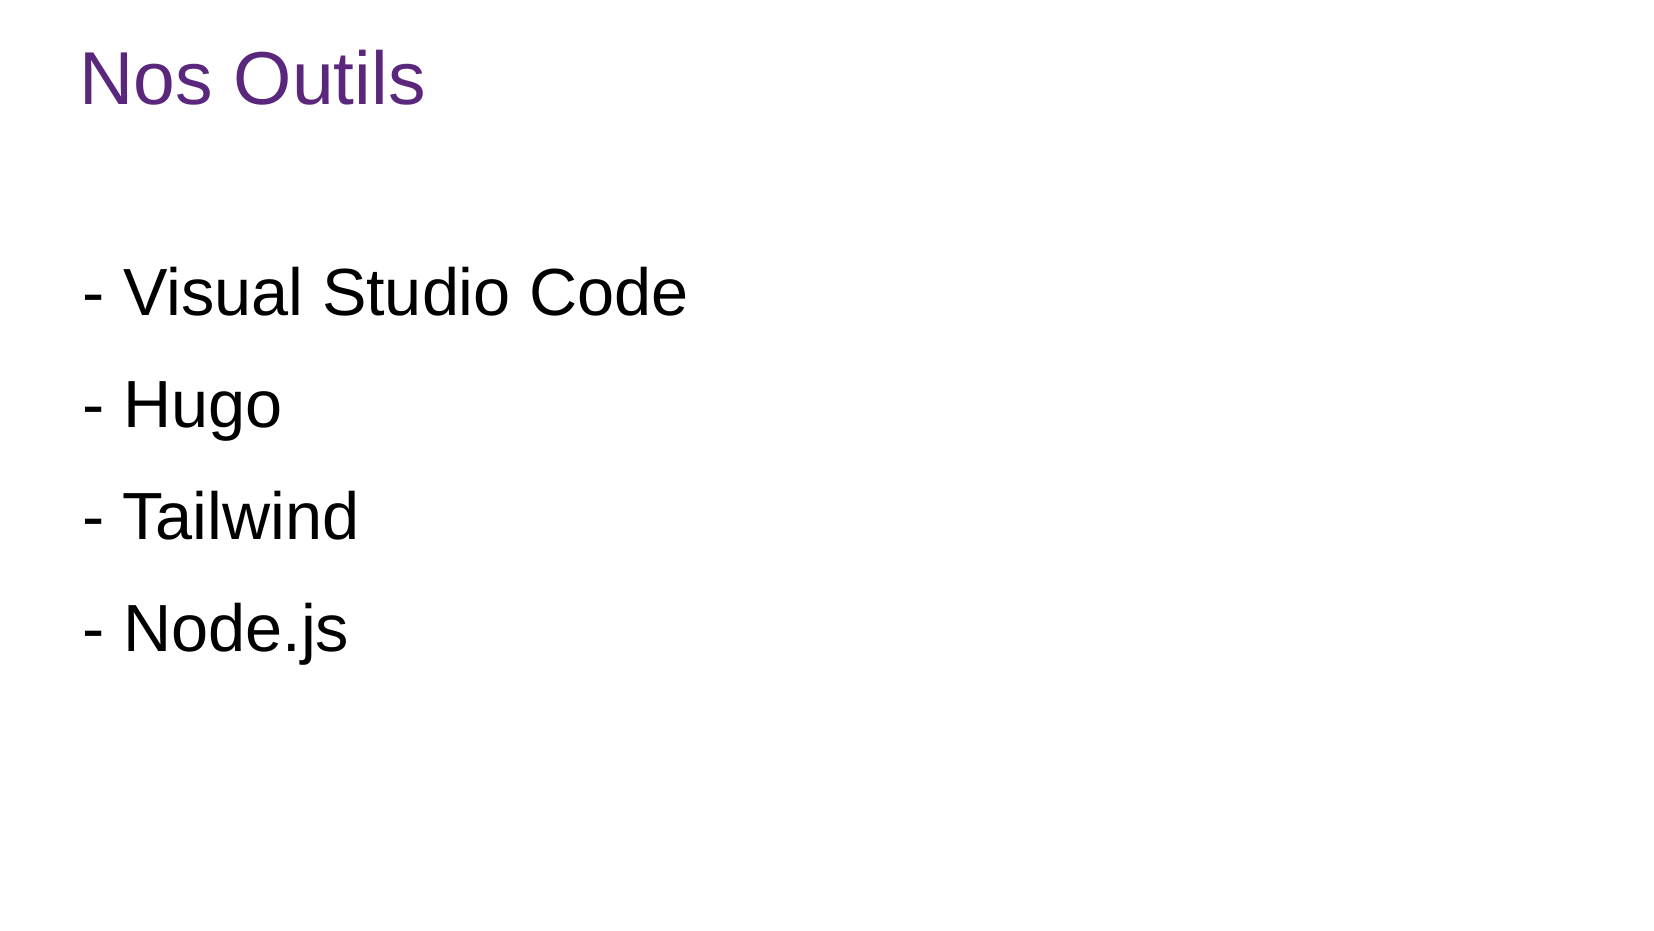

# Nos Outils
- Visual Studio Code
- Hugo
- Tailwind
- Node.js